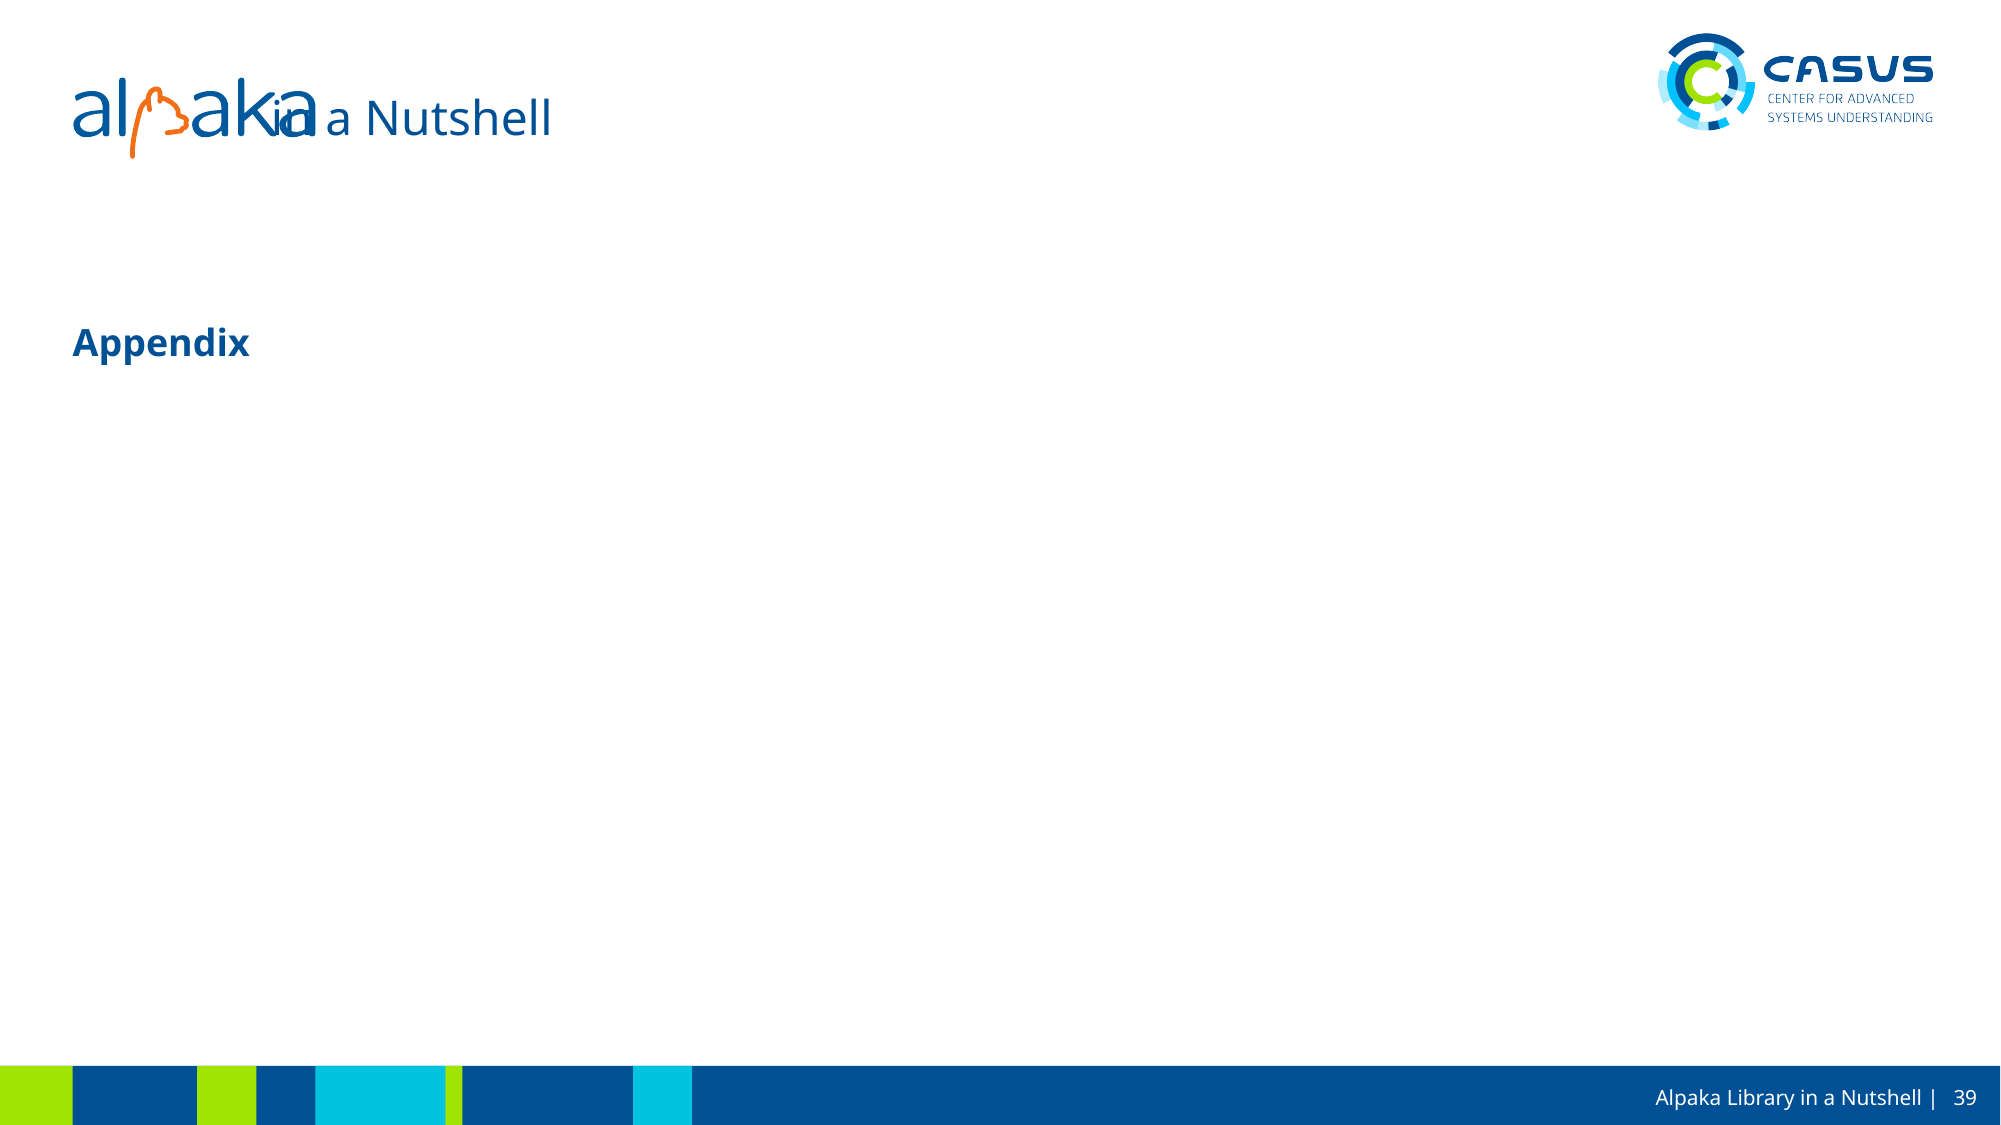

in a Nutshell
# Appendix
Alpaka Library in a Nutshell
39